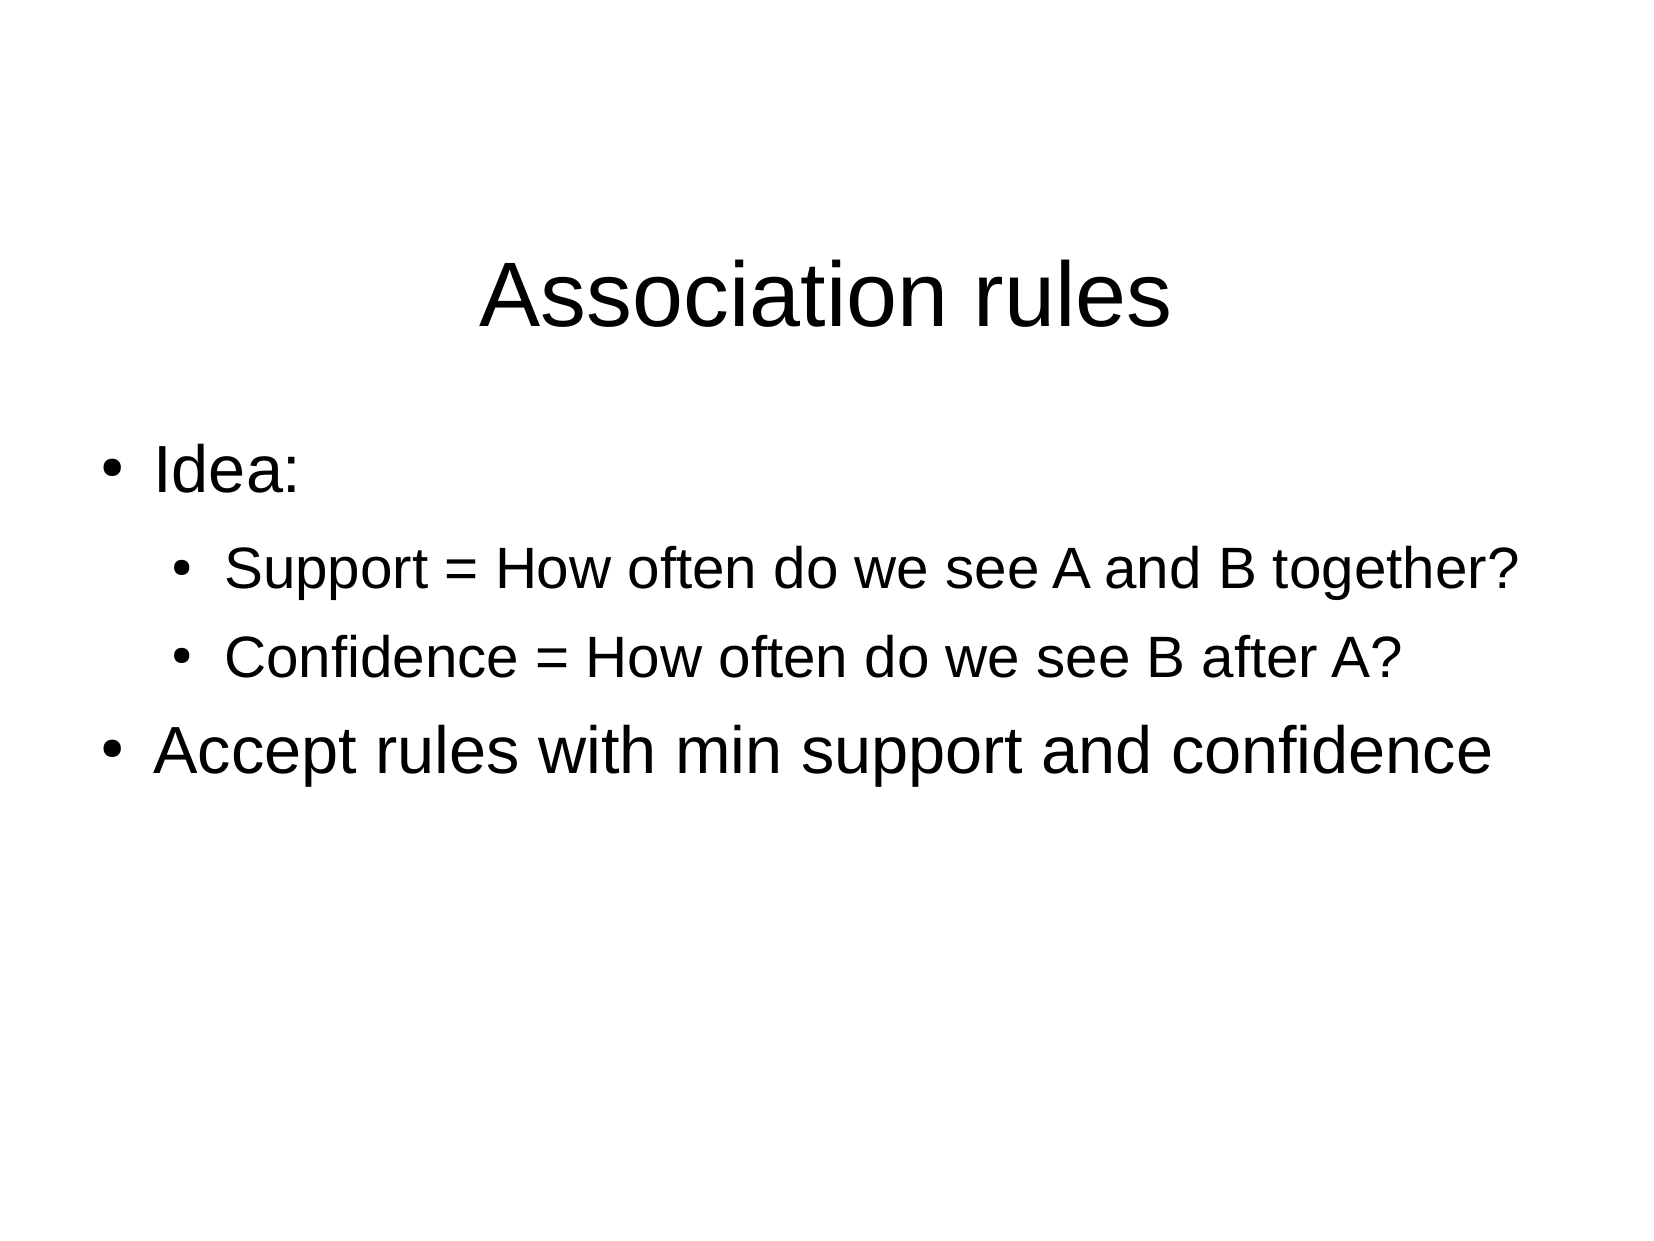

# Association rules
Idea:
Support = How often do we see A and B together?
Confidence = How often do we see B after A?
Accept rules with min support and confidence